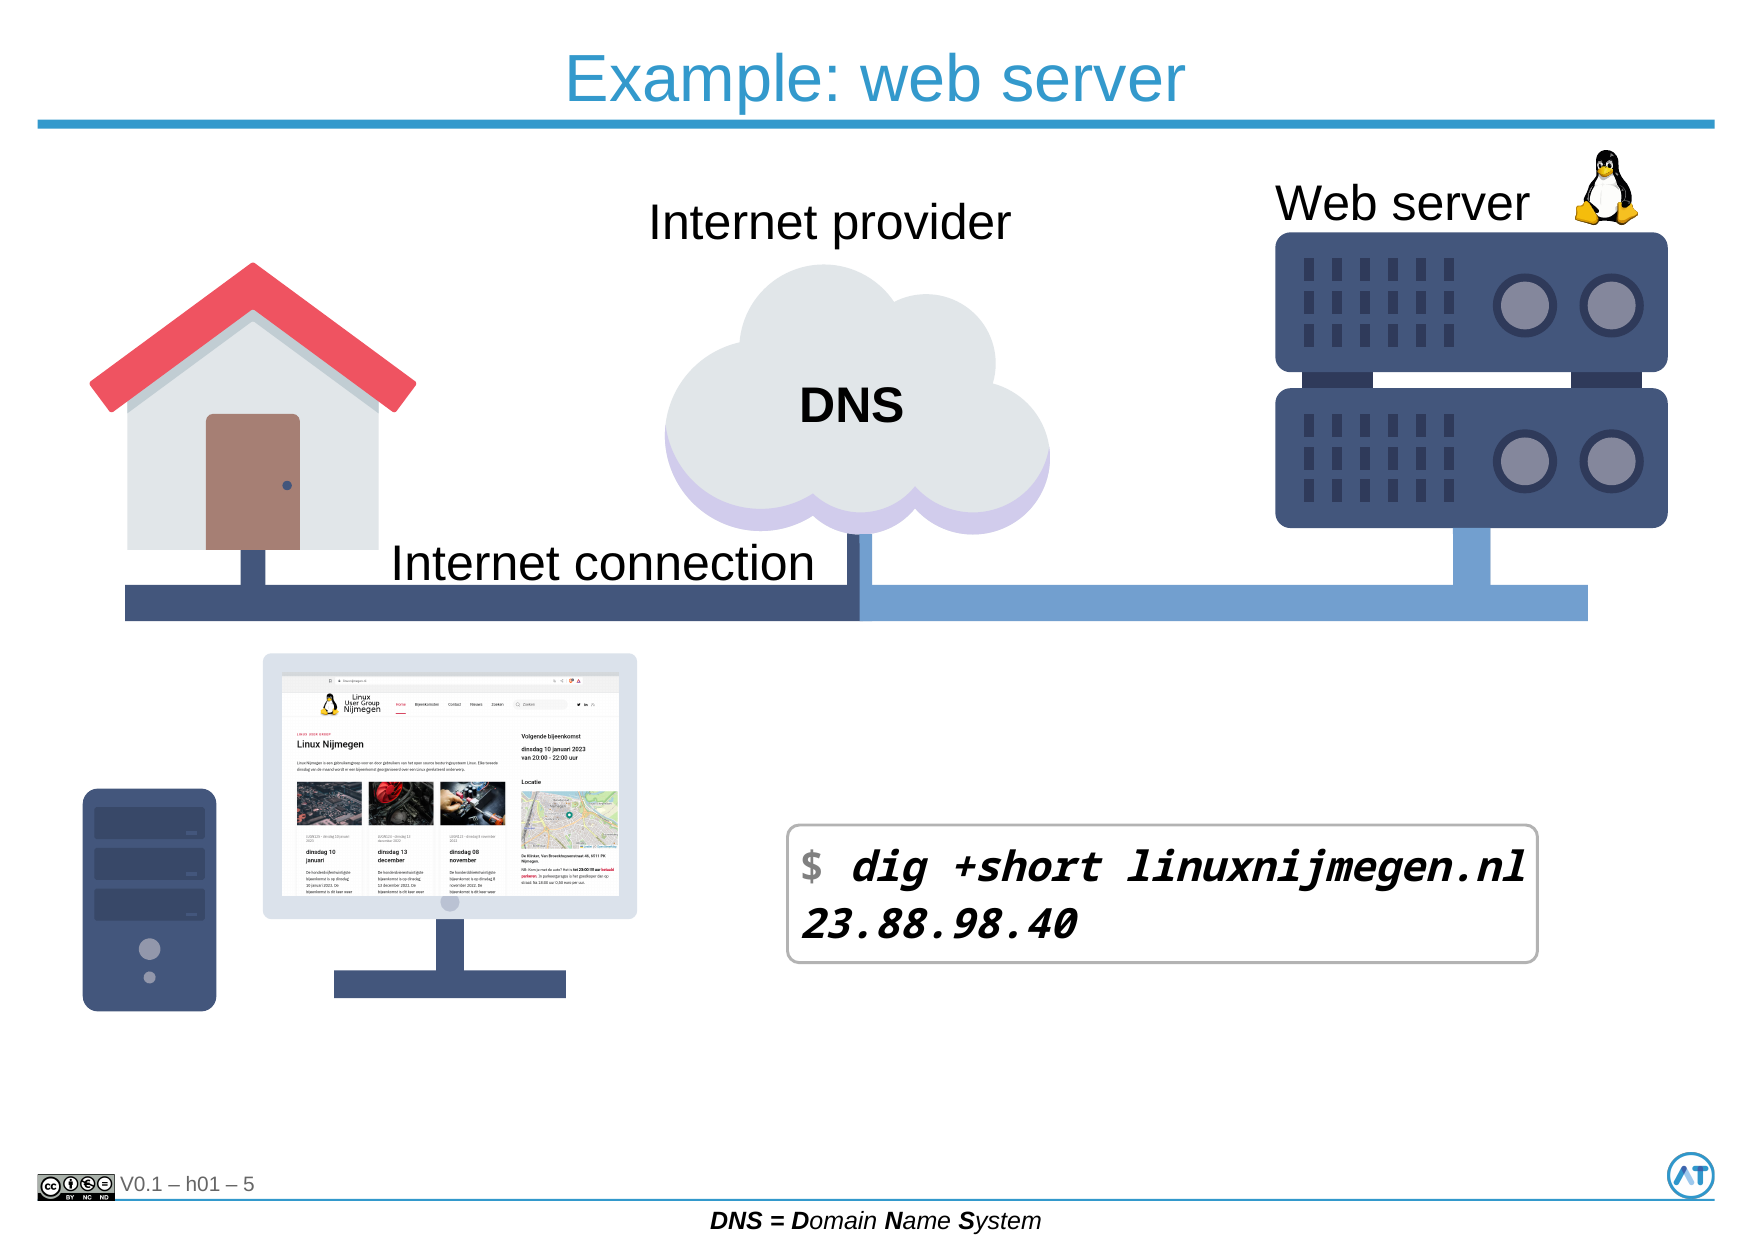

# Example: web server
Web server
Internet provider
DNS
Internet connection
$ dig +short linuxnijmegen.nl
23.88.98.40
DNS = Domain Name System